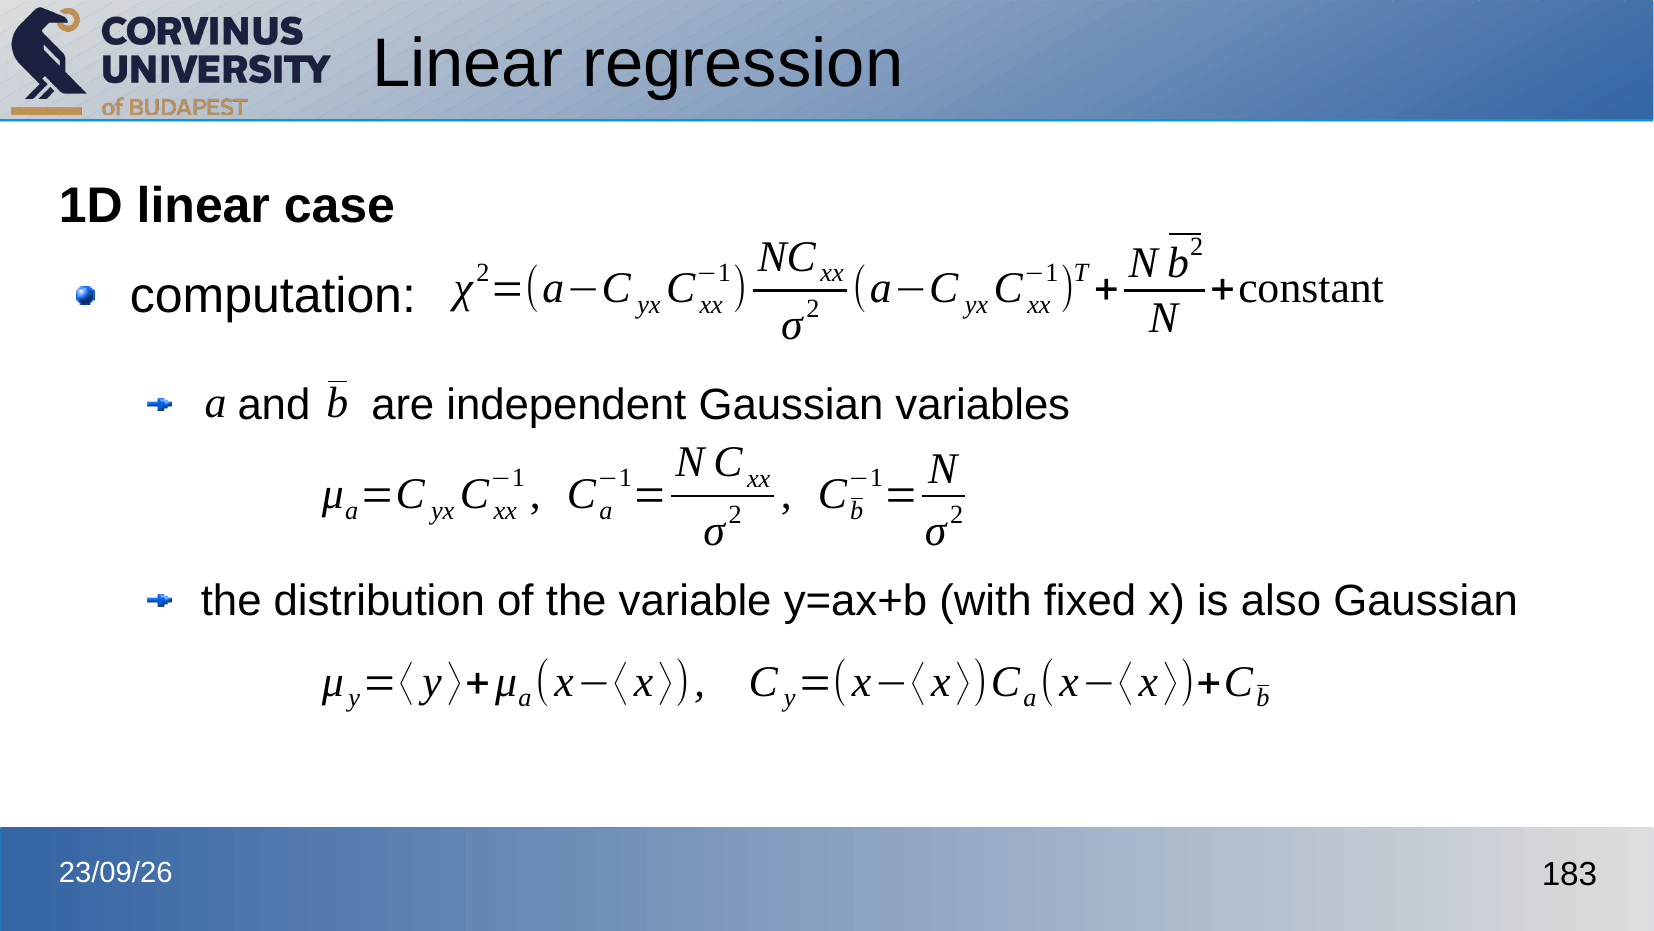

# Linear regression
1D linear case
computation:
 and are independent Gaussian variables
the distribution of the variable y=ax+b (with fixed x) is also Gaussian